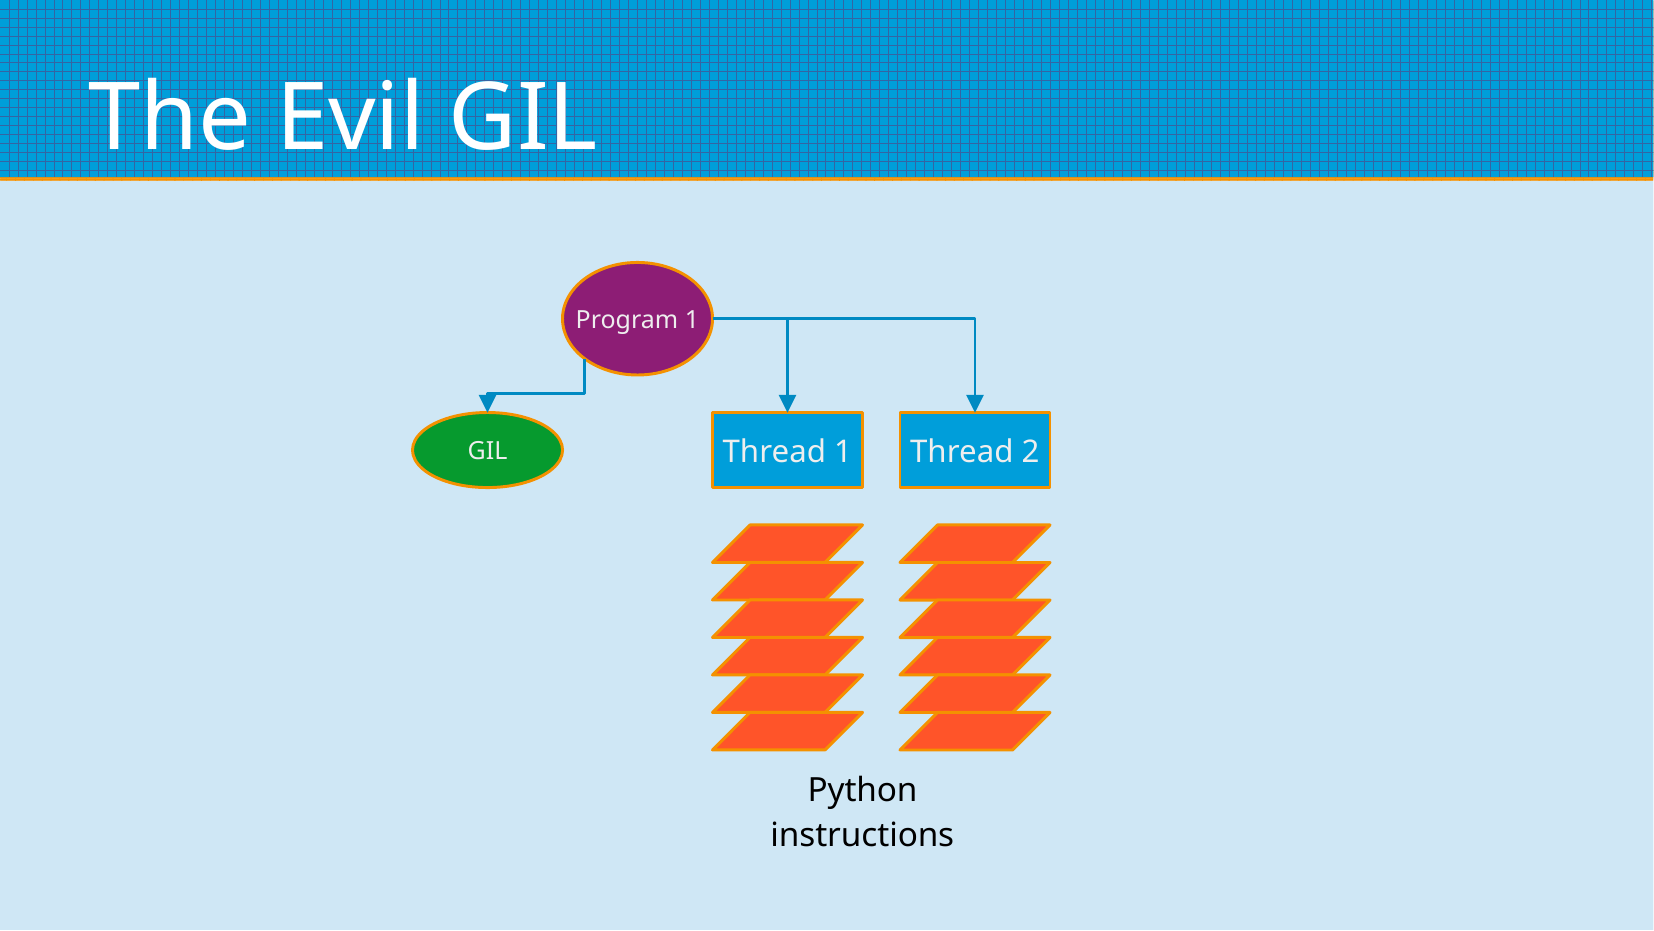

# The Evil GIL
Program 1
GIL
Thread 1
Thread 2
Python instructions